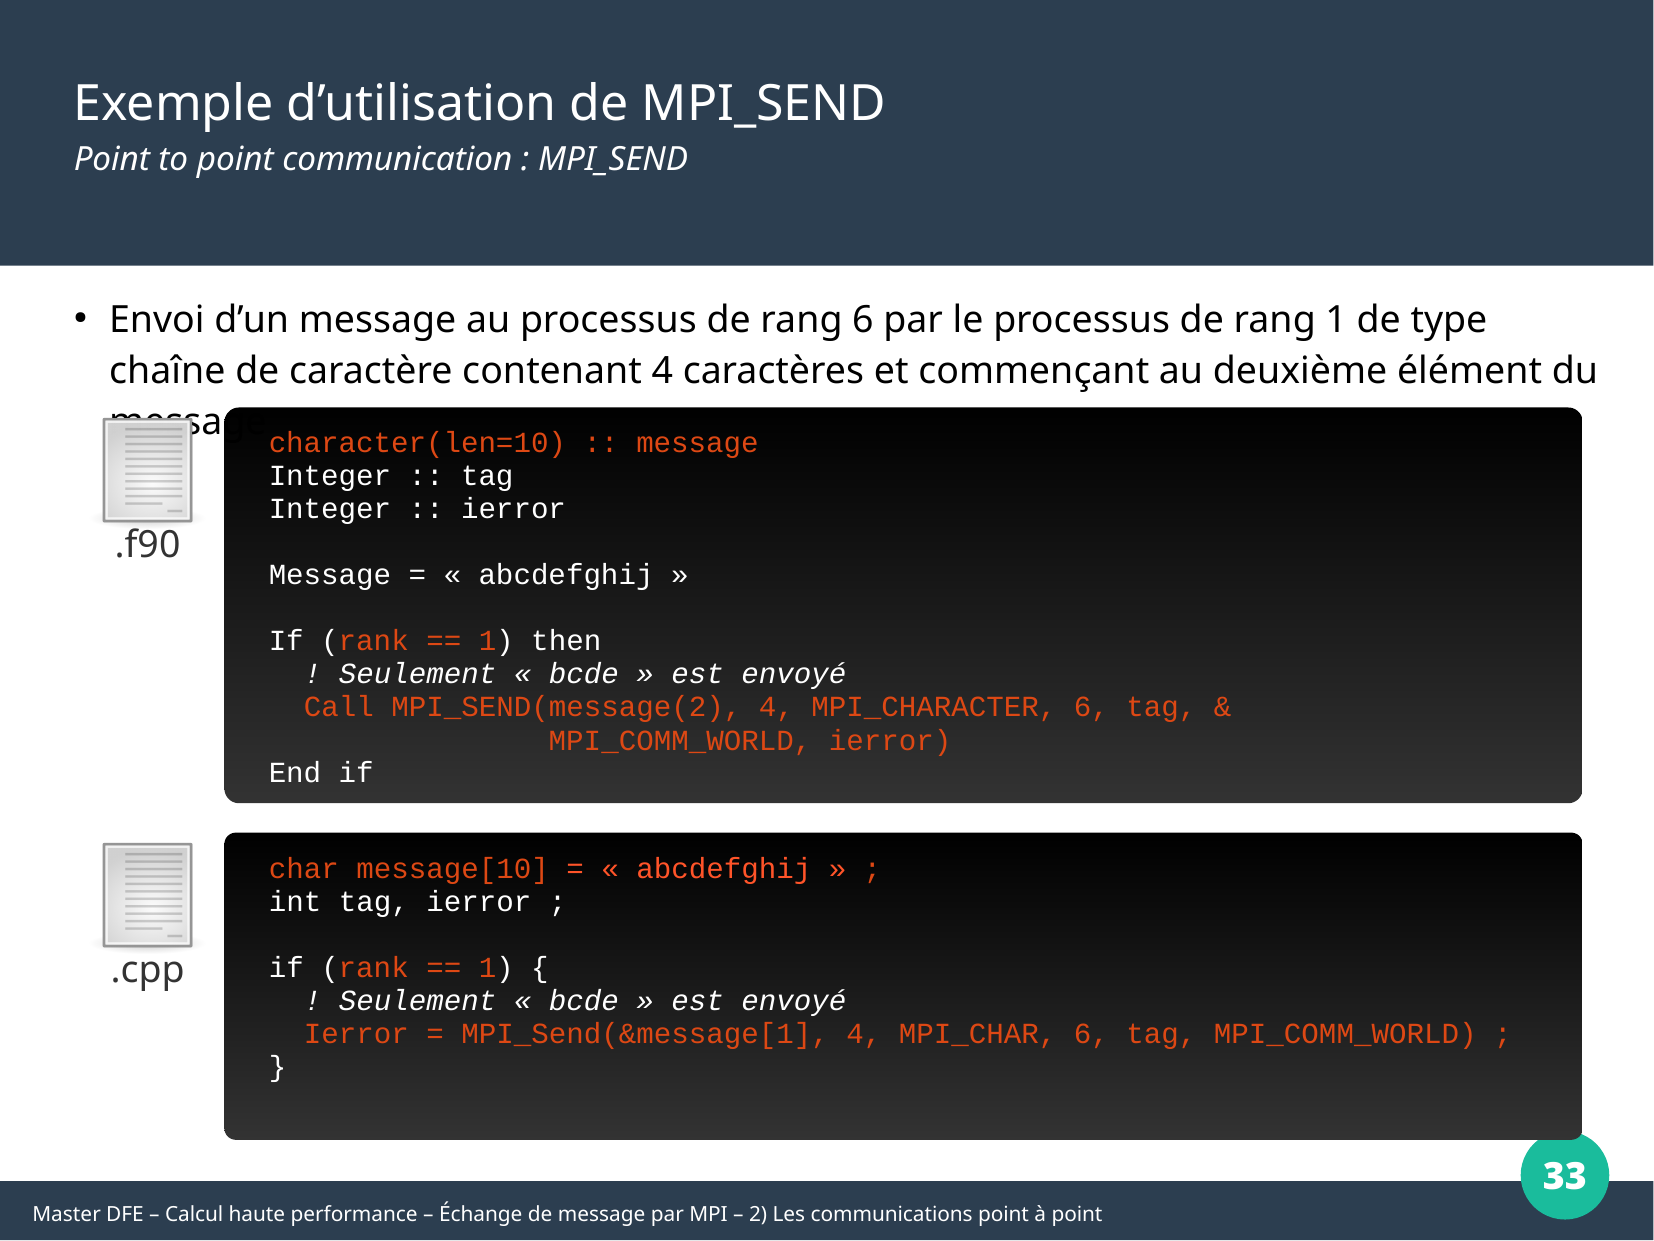

Exemple d’utilisation de MPI_SEND
Point to point communication : MPI_SEND
Envoi d’un message au processus de rang 6 par le processus de rang 1 de type chaîne de caractère contenant 4 caractères et commençant au deuxième élément du message
character(len=10) :: message
Integer :: tag
Integer :: ierror
Message = « abcdefghij »
If (rank == 1) then
  ! Seulement « bcde » est envoyé
 Call MPI_SEND(message(2), 4, MPI_CHARACTER, 6, tag, &
 MPI_COMM_WORLD, ierror)
End if
.f90
char message[10] = « abcdefghij » ;
int tag, ierror ;
if (rank == 1) {
  ! Seulement « bcde » est envoyé
 Ierror = MPI_Send(&message[1], 4, MPI_CHAR, 6, tag, MPI_COMM_WORLD) ;
}
.cpp
33
Master DFE – Calcul haute performance – Échange de message par MPI – 2) Les communications point à point